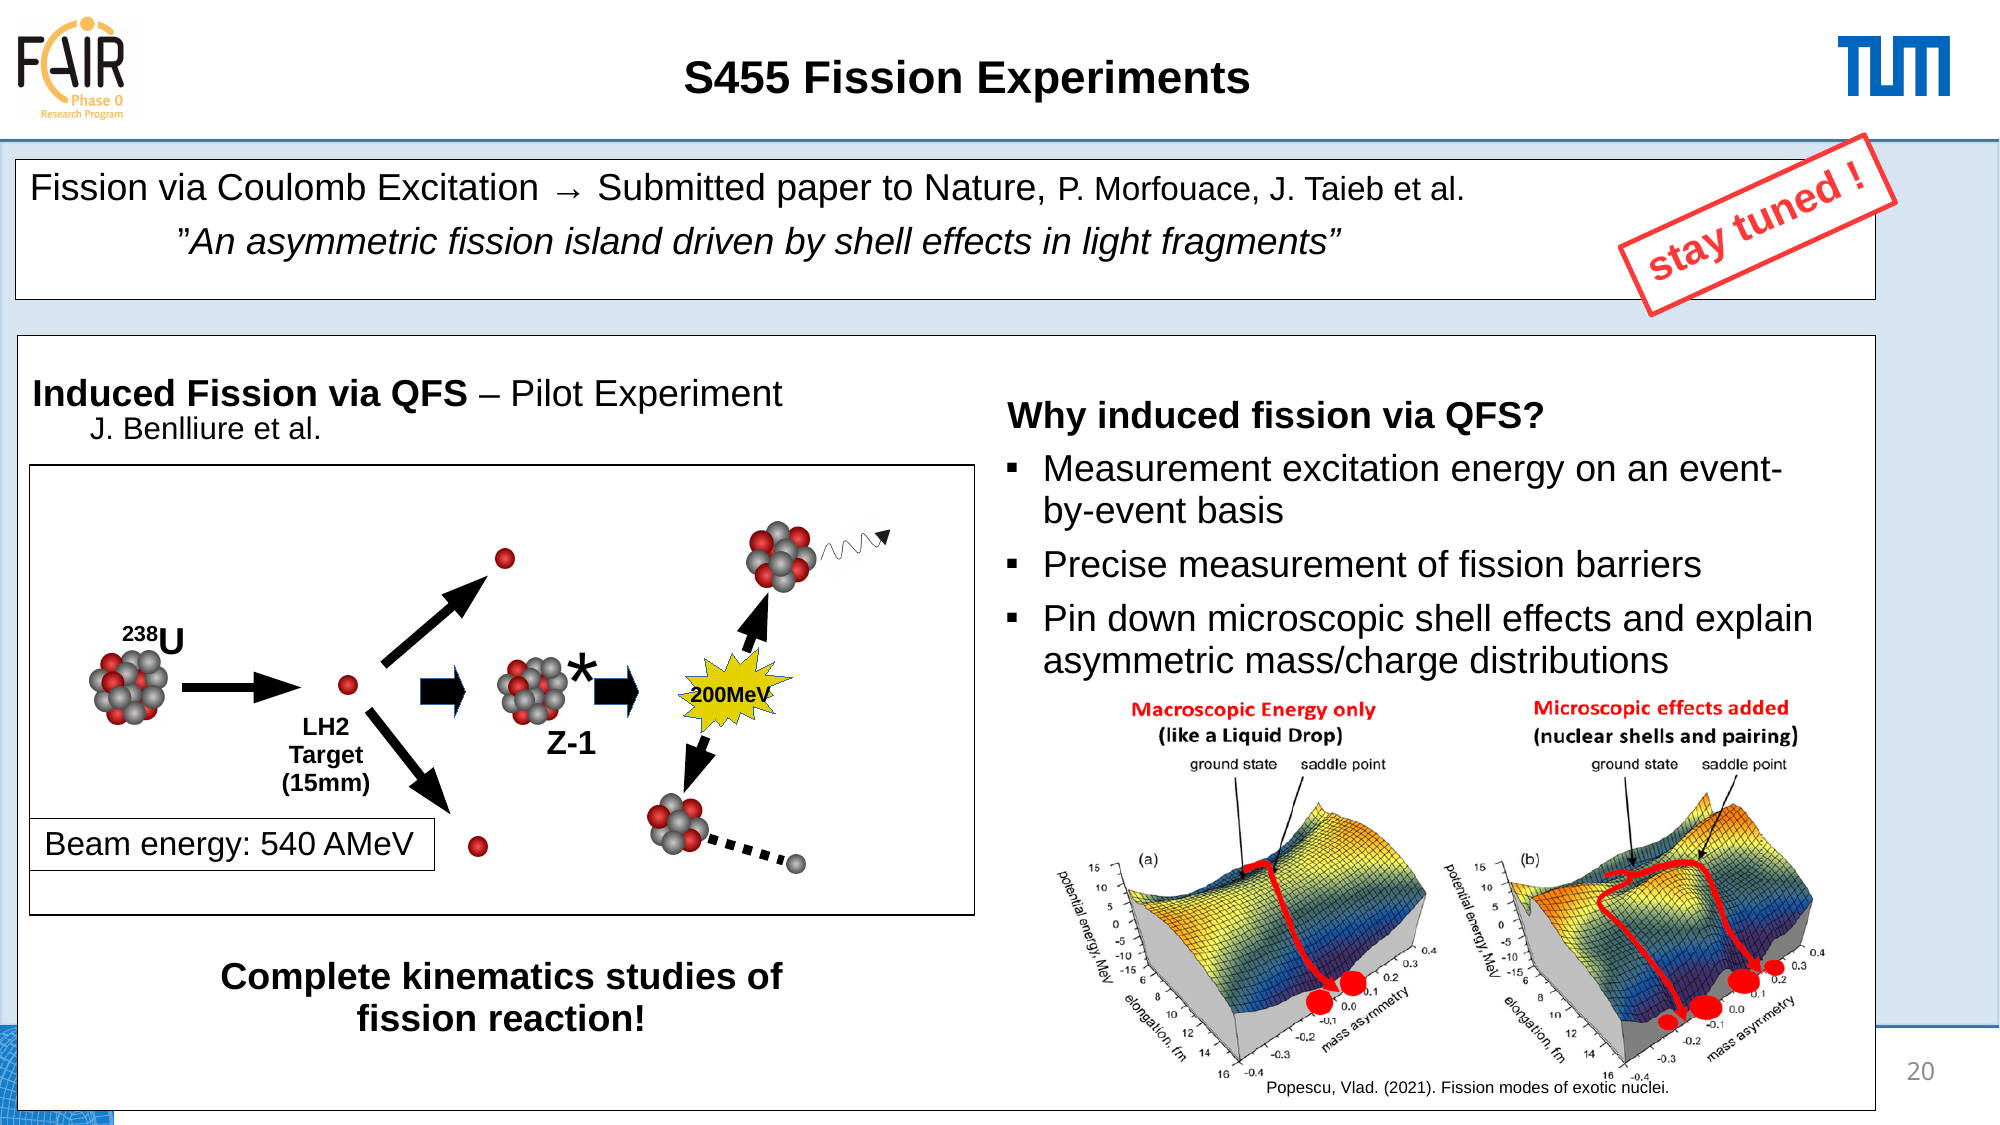

S455 Fission Experiments
Fission via Coulomb Excitation → Submitted paper to Nature, P. Morfouace, J. Taieb et al.
		”An asymmetric fission island driven by shell effects in light fragments”
stay tuned !
Induced Fission via QFS – Pilot Experiment
Why induced fission via QFS?
Measurement excitation energy on an event-by-event basis
Precise measurement of fission barriers
Pin down microscopic shell effects and explain asymmetric mass/charge distributions
J. Benlliure et al.
238U
*
Z-1
200MeV
LH2 Target (15mm)
Beam energy: 540 AMeV
Complete kinematics studies of fission reaction!
20
Popescu, Vlad. (2021). Fission modes of exotic nuclei.